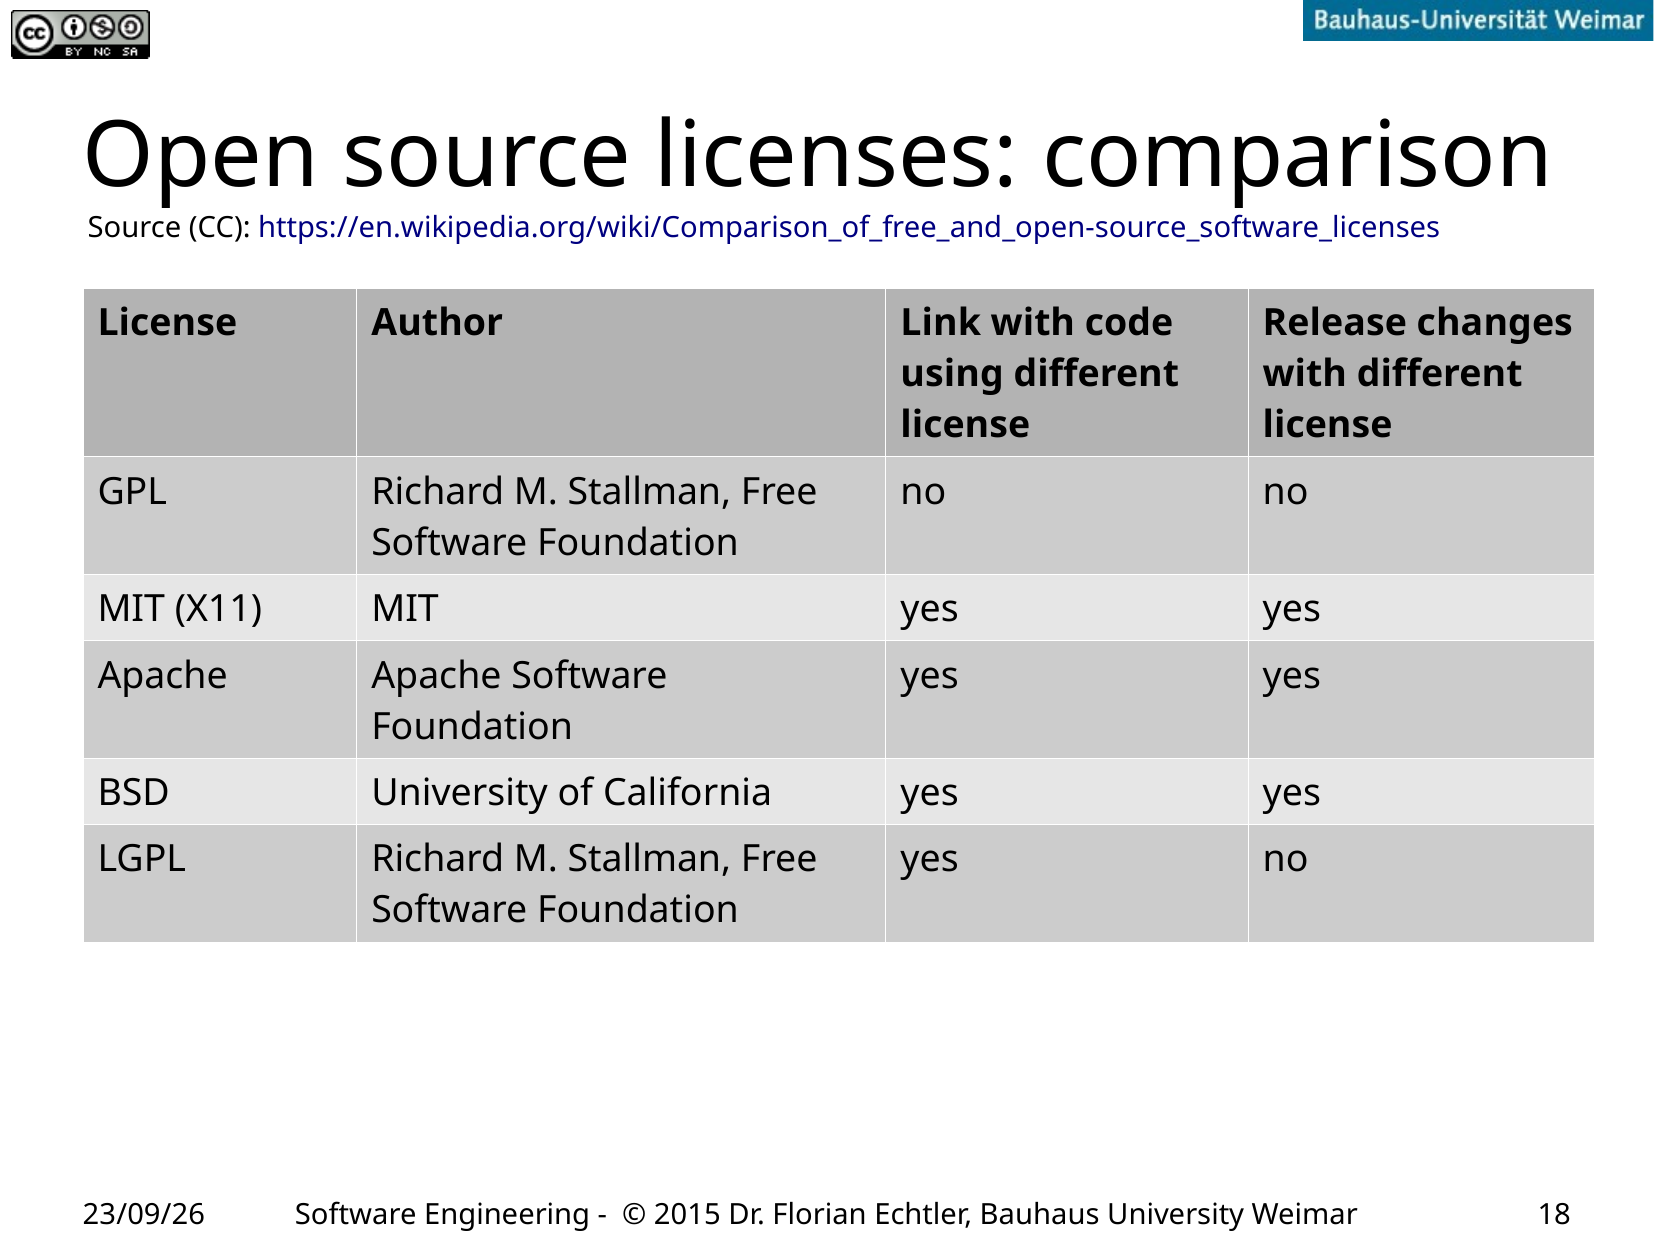

# Open source licenses: comparison
Source (CC): https://en.wikipedia.org/wiki/Comparison_of_free_and_open-source_software_licenses
| License | Author | Link with code using different license | Release changes with different license |
| --- | --- | --- | --- |
| GPL | Richard M. Stallman, Free Software Foundation | no | no |
| MIT (X11) | MIT | yes | yes |
| Apache | Apache Software Foundation | yes | yes |
| BSD | University of California | yes | yes |
| LGPL | Richard M. Stallman, Free Software Foundation | yes | no |
Software Engineering - © 2015 Dr. Florian Echtler, Bauhaus University Weimar
18